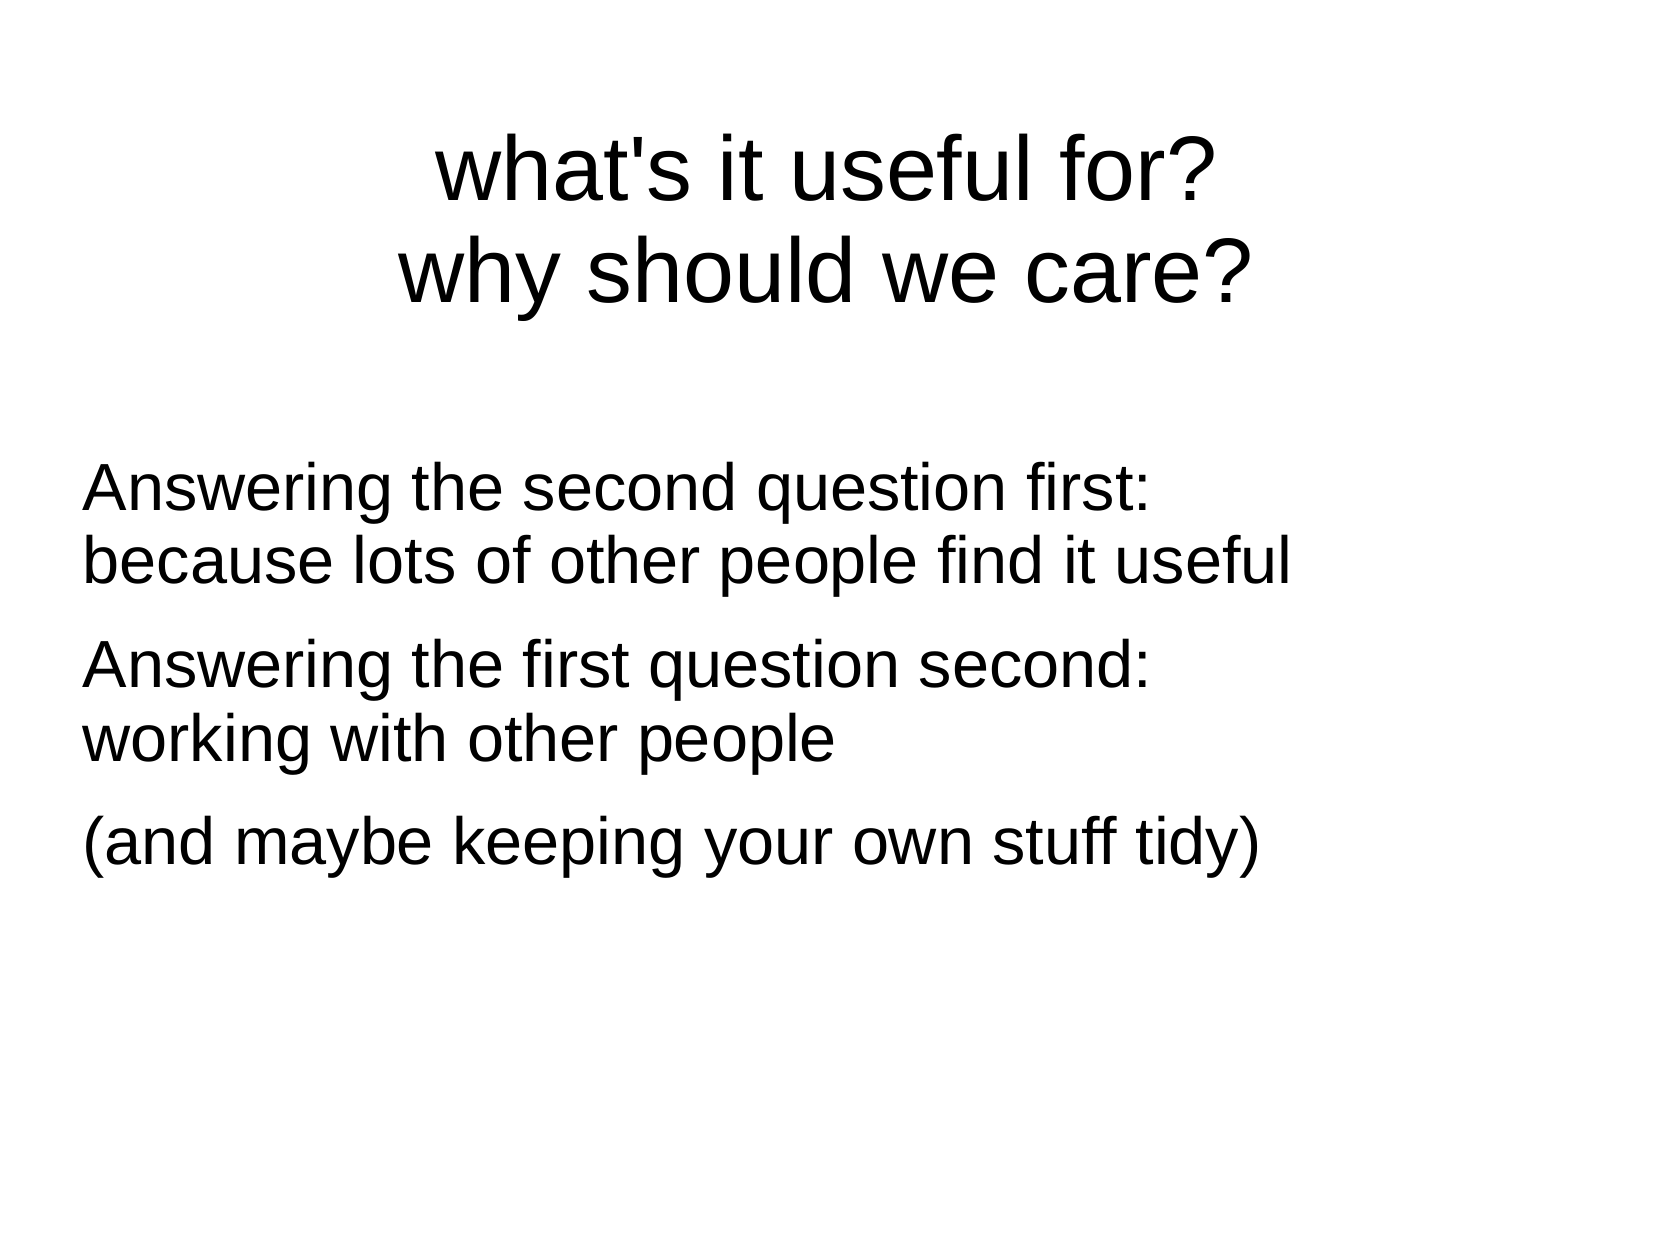

# what's it useful for? why should we care?
Answering the second question first:
because lots of other people find it useful
Answering the first question second:
working with other people
(and maybe keeping your own stuff tidy)